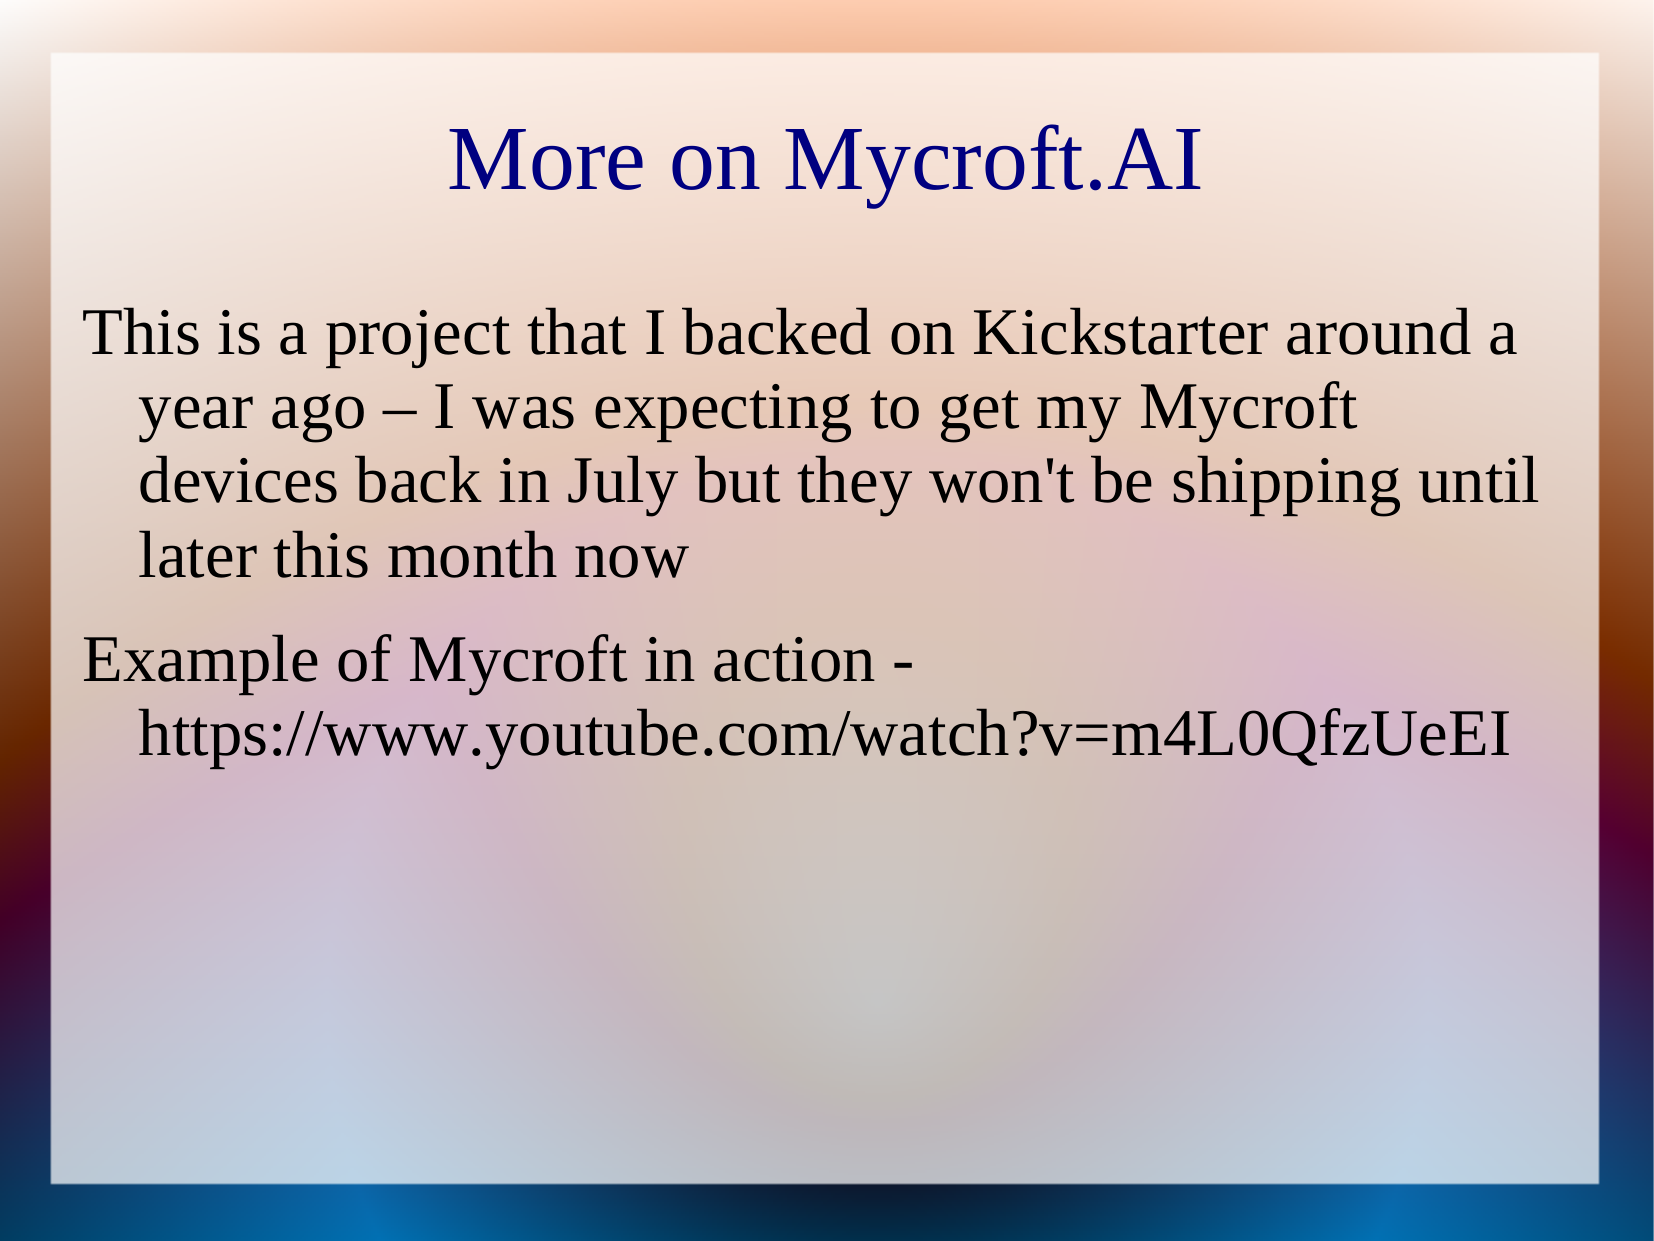

# More on Mycroft.AI
This is a project that I backed on Kickstarter around a year ago – I was expecting to get my Mycroft devices back in July but they won't be shipping until later this month now
Example of Mycroft in action - https://www.youtube.com/watch?v=m4L0QfzUeEI